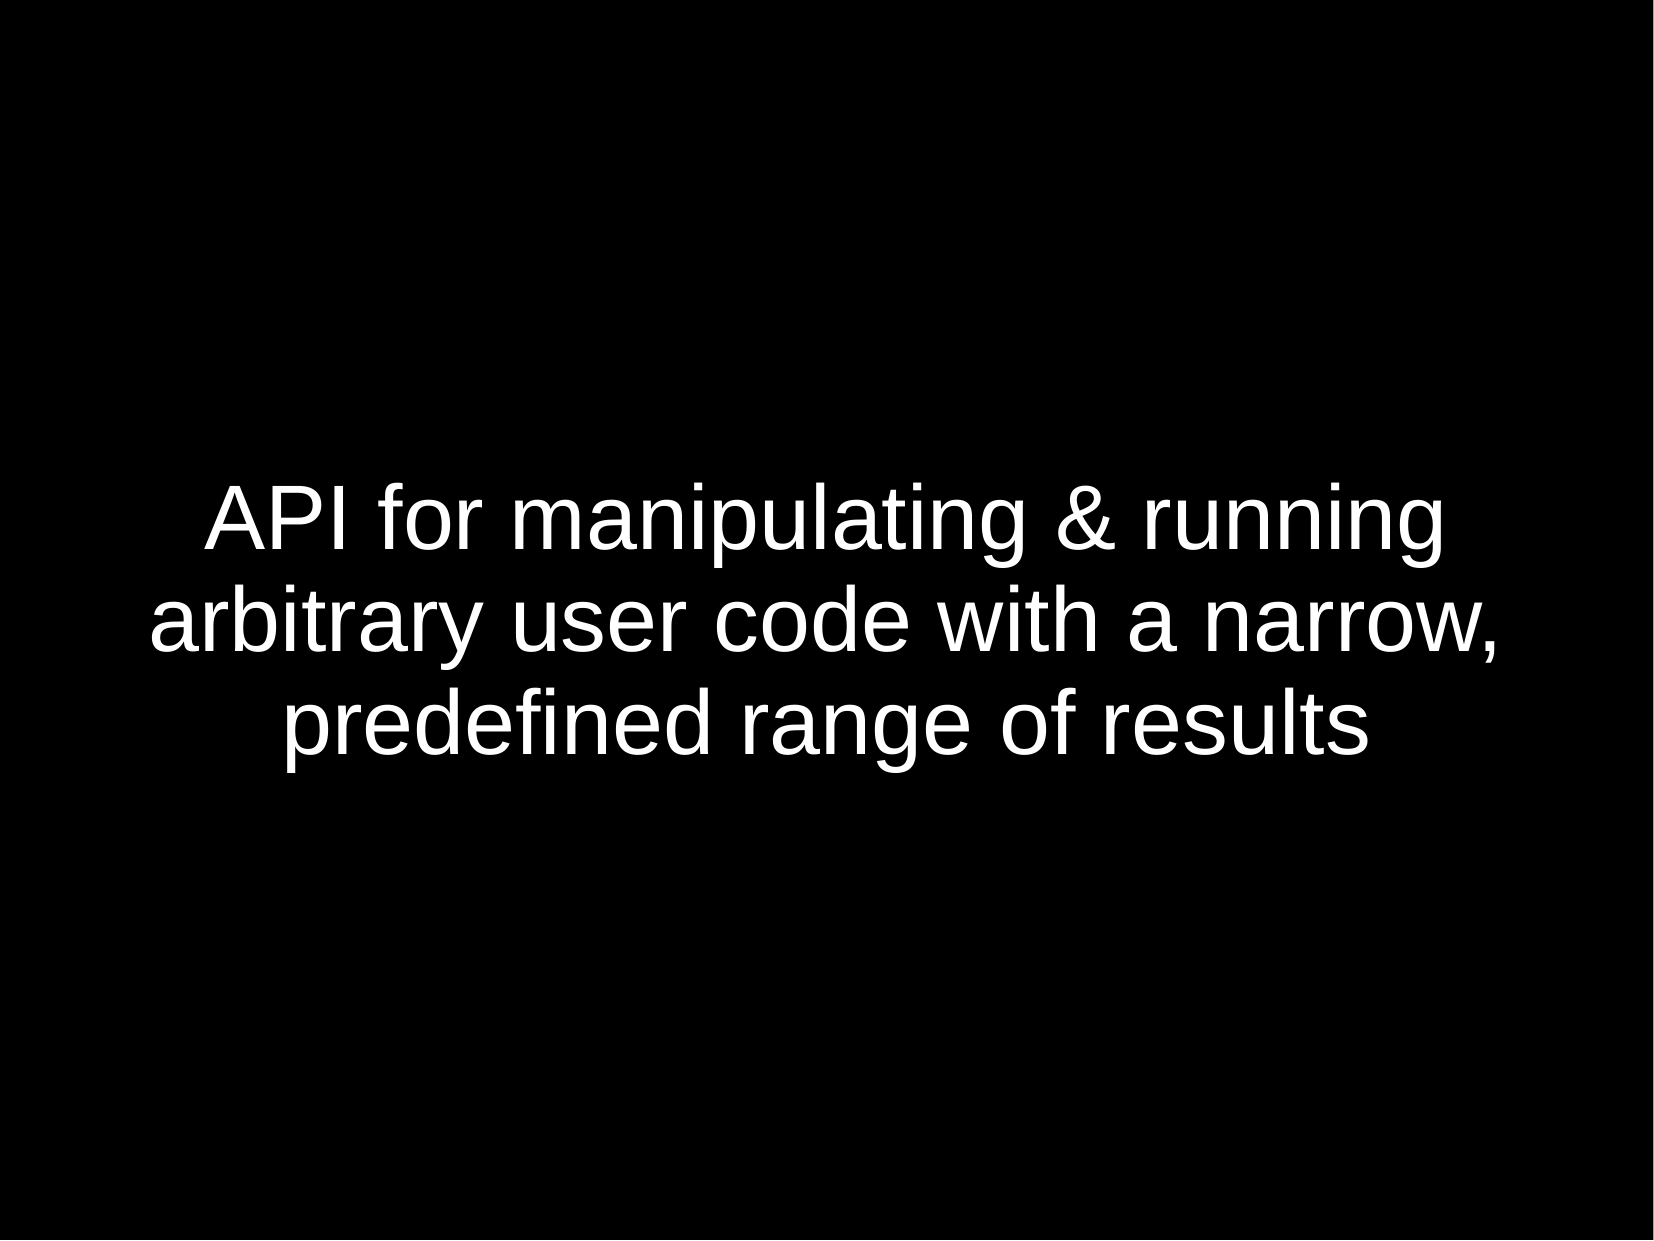

# API for manipulating & running arbitrary user code with a narrow, predefined range of results